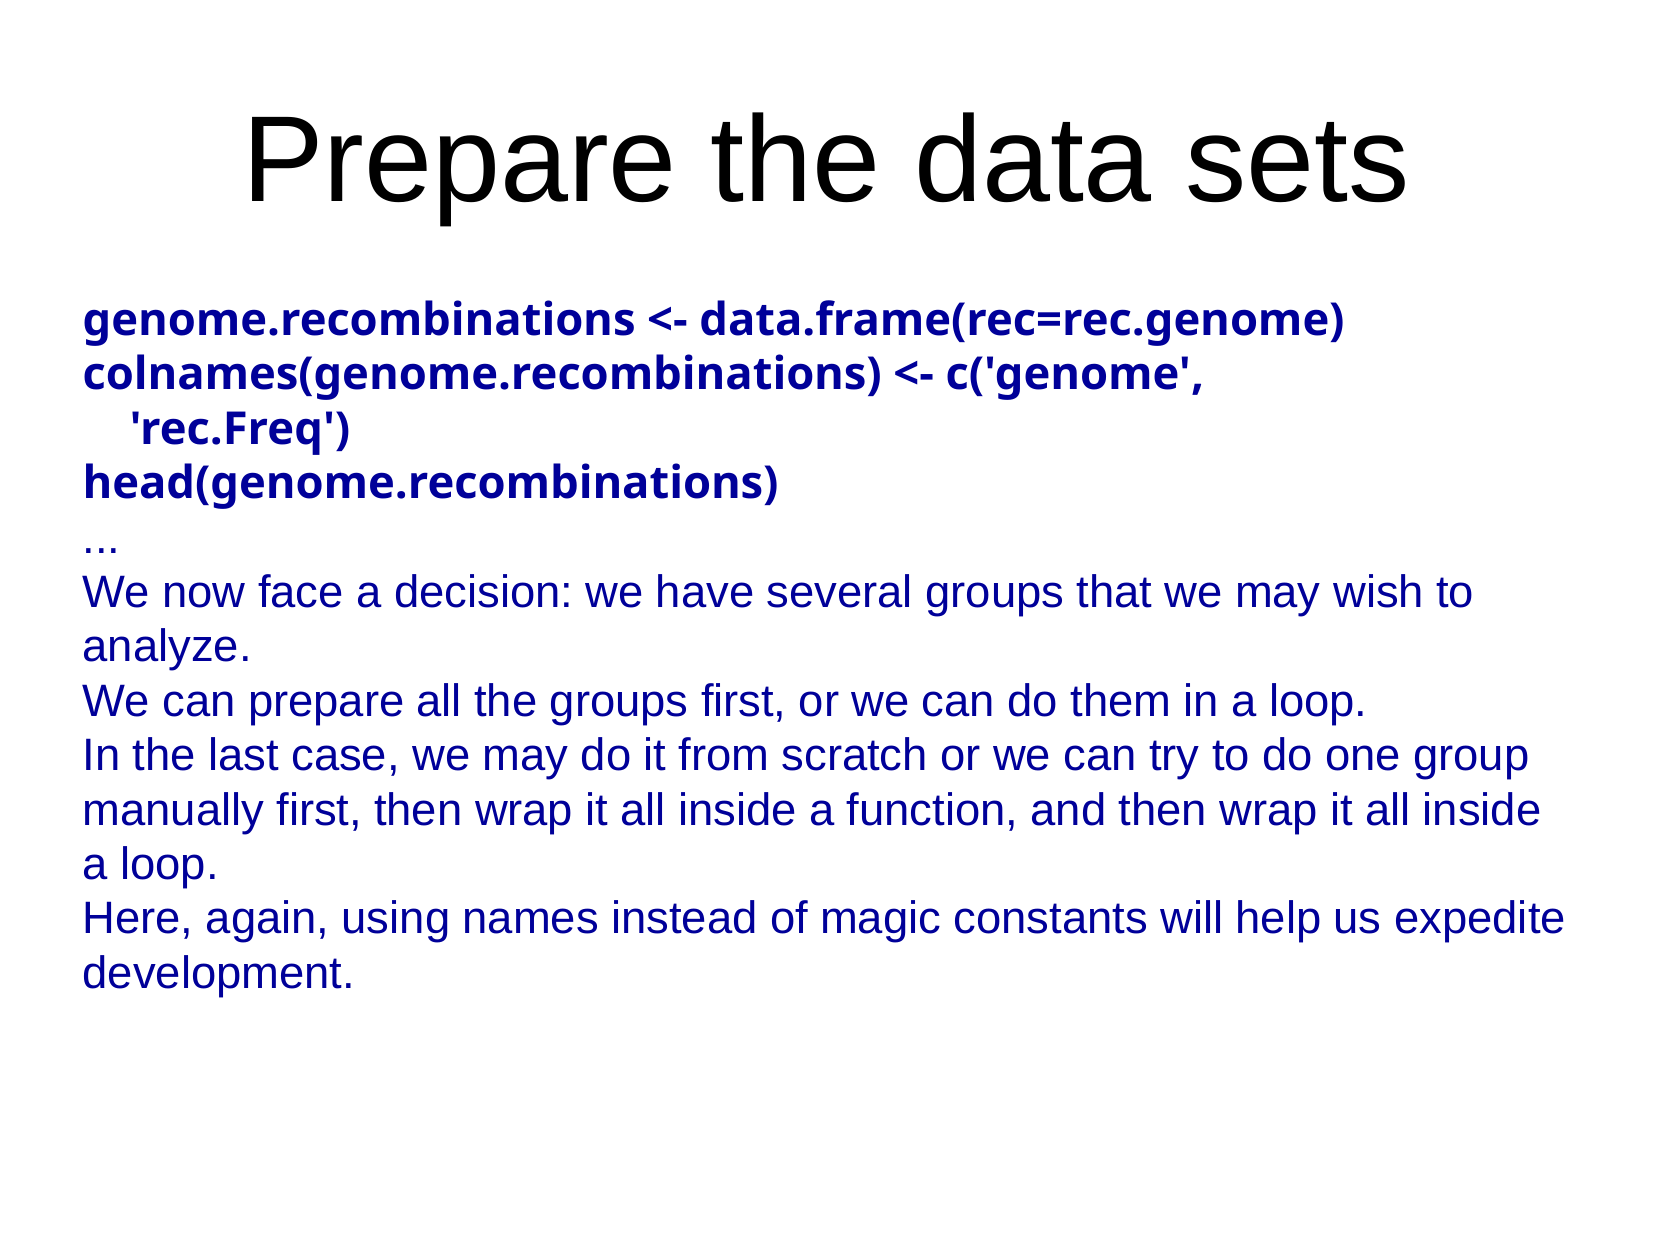

Prepare the data sets
genome.recombinations <- data.frame(rec=rec.genome)
colnames(genome.recombinations) <- c('genome',
 'rec.Freq')
head(genome.recombinations)
...
We now face a decision: we have several groups that we may wish to analyze.
We can prepare all the groups first, or we can do them in a loop.
In the last case, we may do it from scratch or we can try to do one group manually first, then wrap it all inside a function, and then wrap it all inside a loop.
Here, again, using names instead of magic constants will help us expedite development.